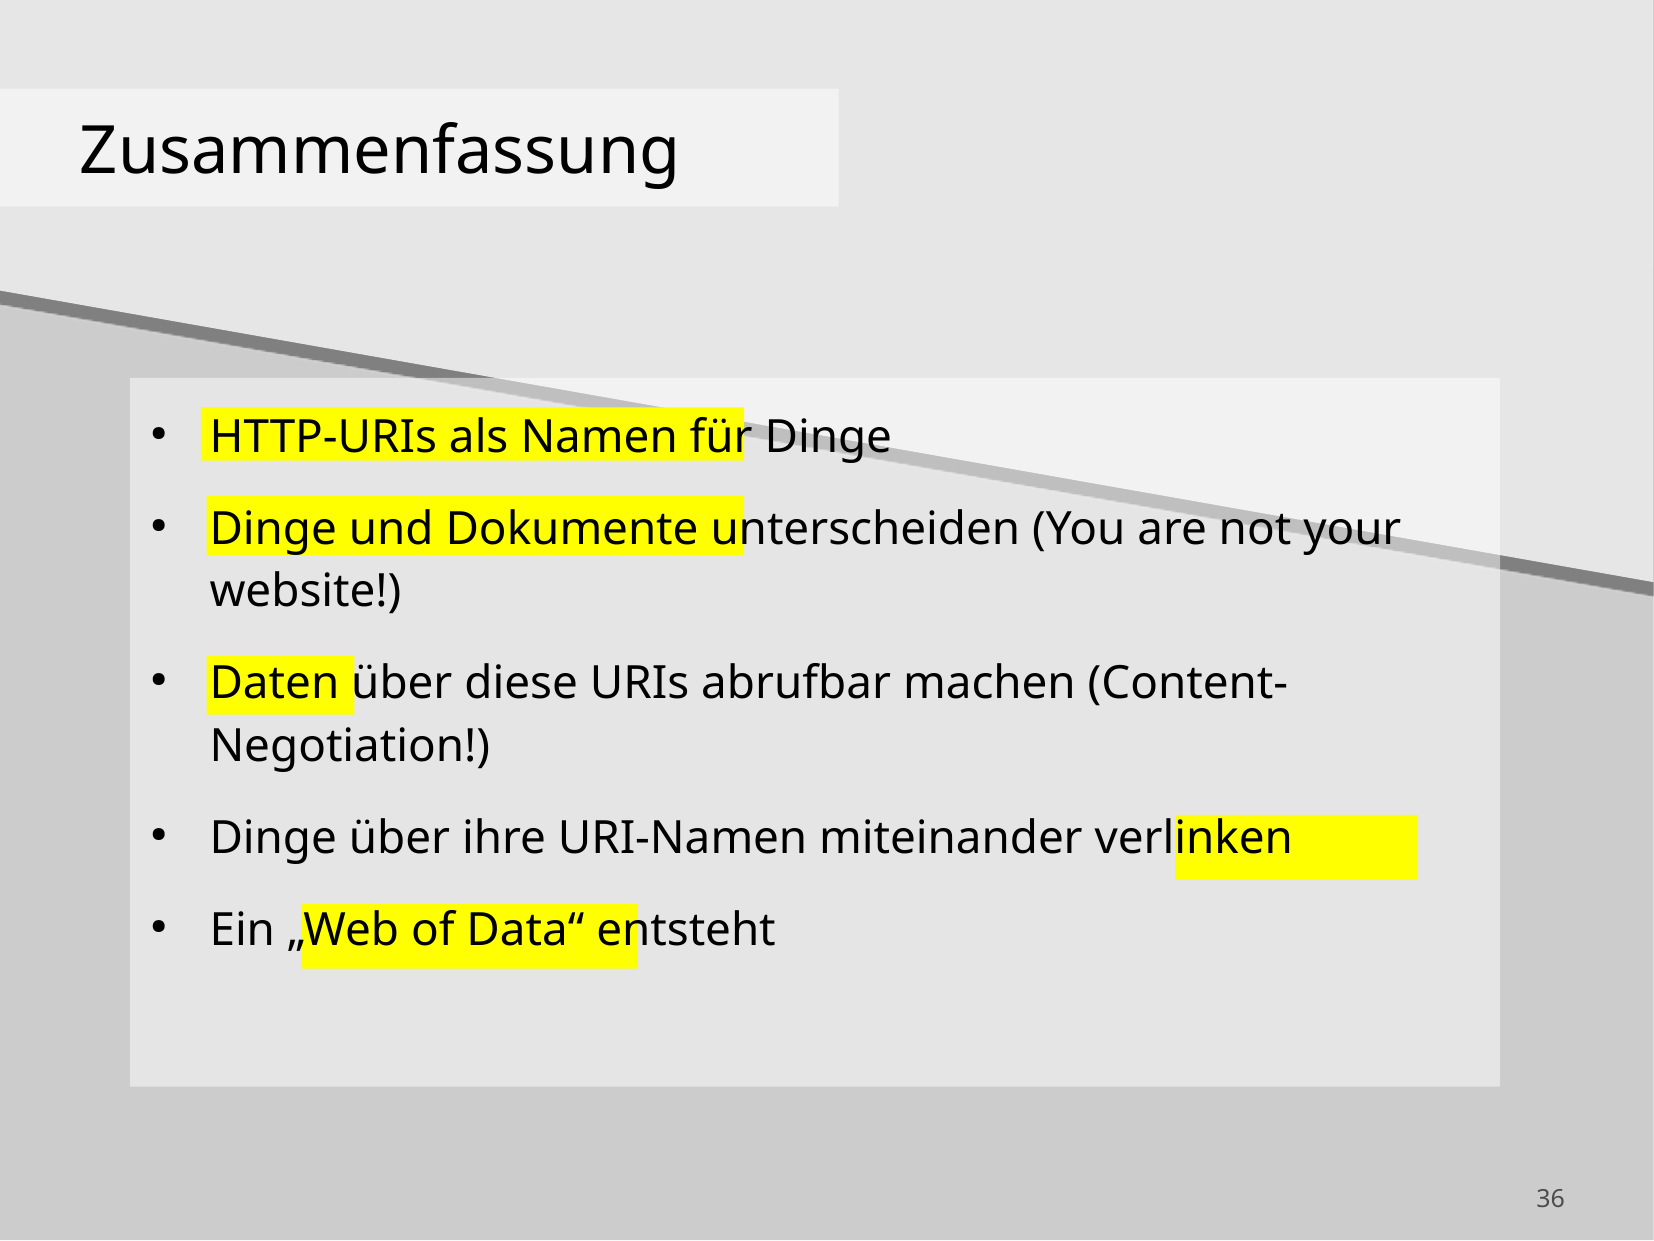

Zusammenfassung
HTTP-URIs als Namen für Dinge
Dinge und Dokumente unterscheiden (You are not your website!)
Daten über diese URIs abrufbar machen (Content-Negotiation!)
Dinge über ihre URI-Namen miteinander verlinken
Ein „Web of Data“ entsteht